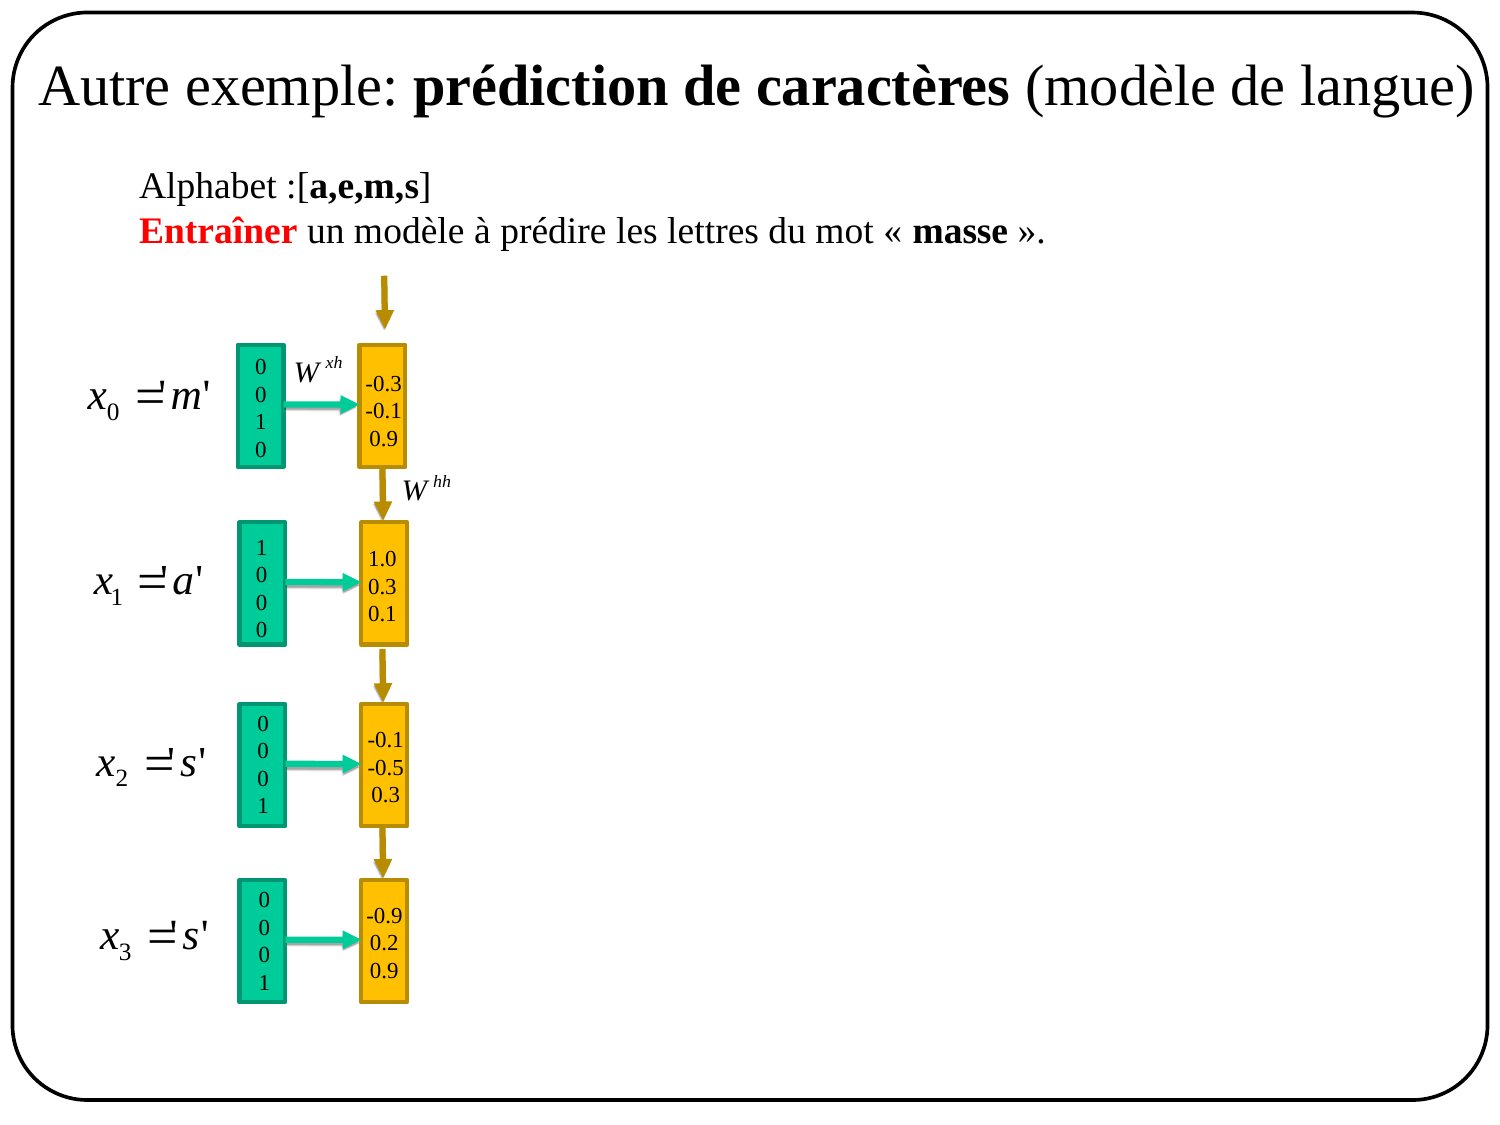

Autre exemple: prédiction de caractères (modèle de langue)
Alphabet :[a,e,m,s]
Entraîner un modèle à prédire les lettres du mot « masse ».
0
0
1
0
-0.3
-0.1
0.9
1
0
0
0
1.0
0.3
0.1
0
0
0
1
-0.1
-0.5
0.3
0
0
0
1
-0.9
0.2
0.9